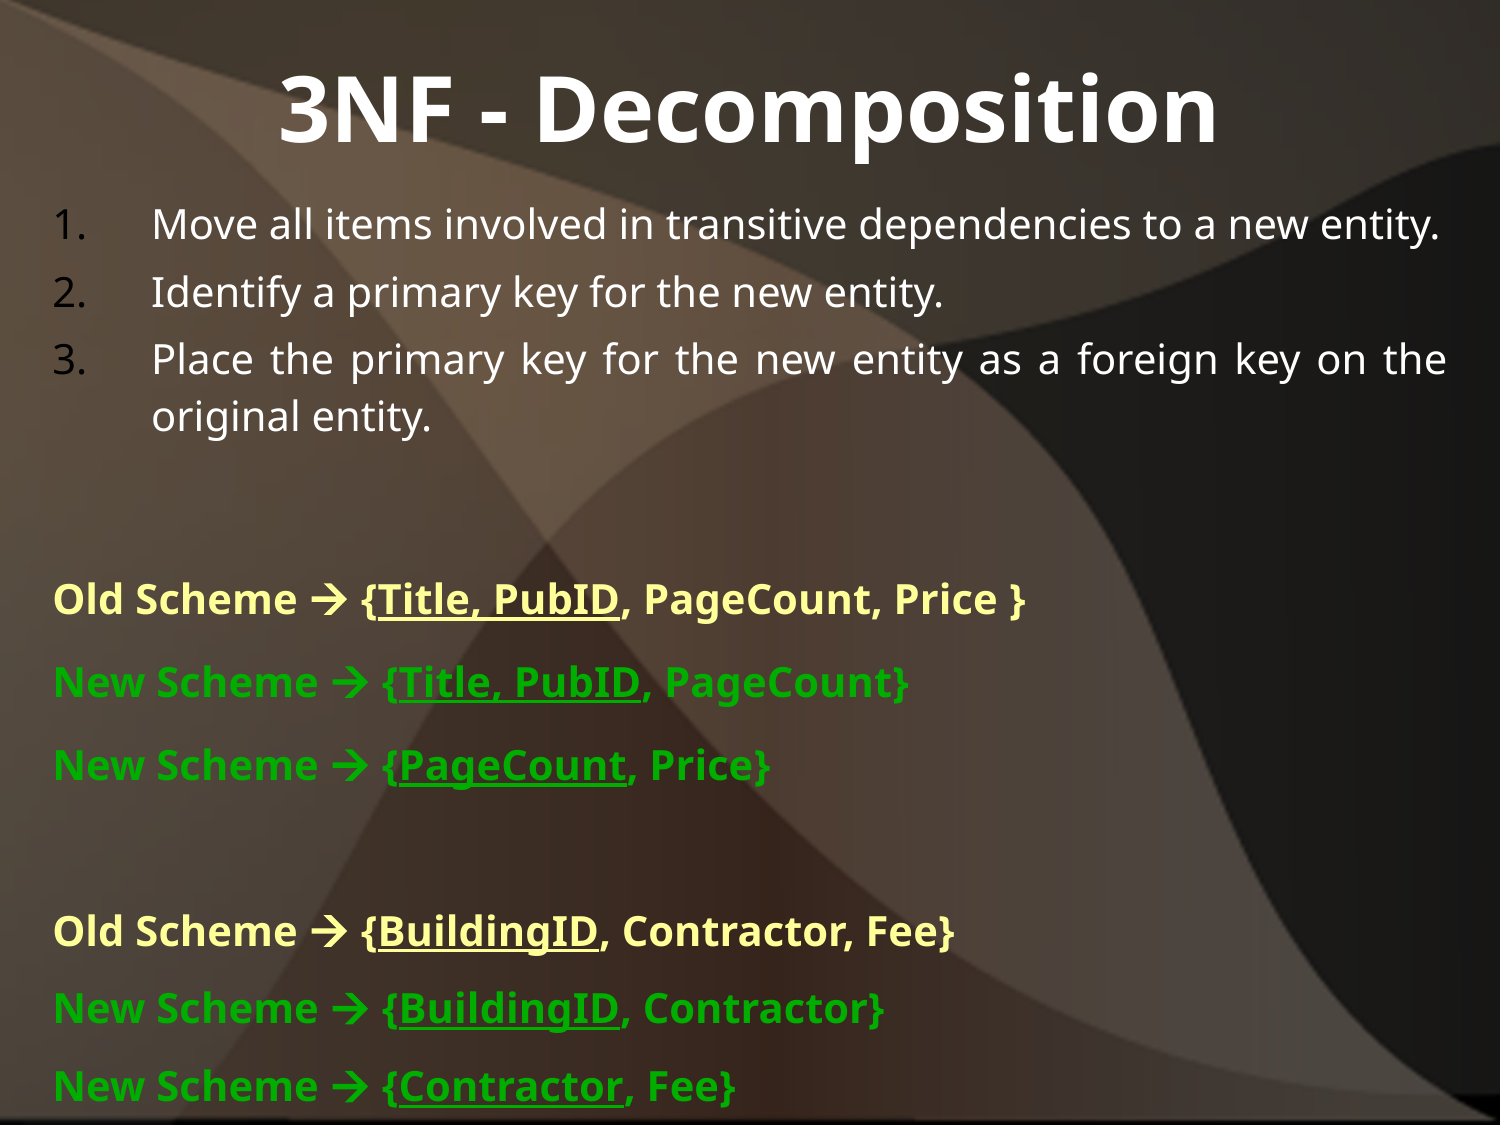

3NF - Decomposition
# Move all items involved in transitive dependencies to a new entity.
Identify a primary key for the new entity.
Place the primary key for the new entity as a foreign key on the original entity.
Old Scheme  {Title, PubID, PageCount, Price }
New Scheme  {Title, PubID, PageCount}
New Scheme  {PageCount, Price}
Old Scheme  {BuildingID, Contractor, Fee}
New Scheme  {BuildingID, Contractor}
New Scheme  {Contractor, Fee}